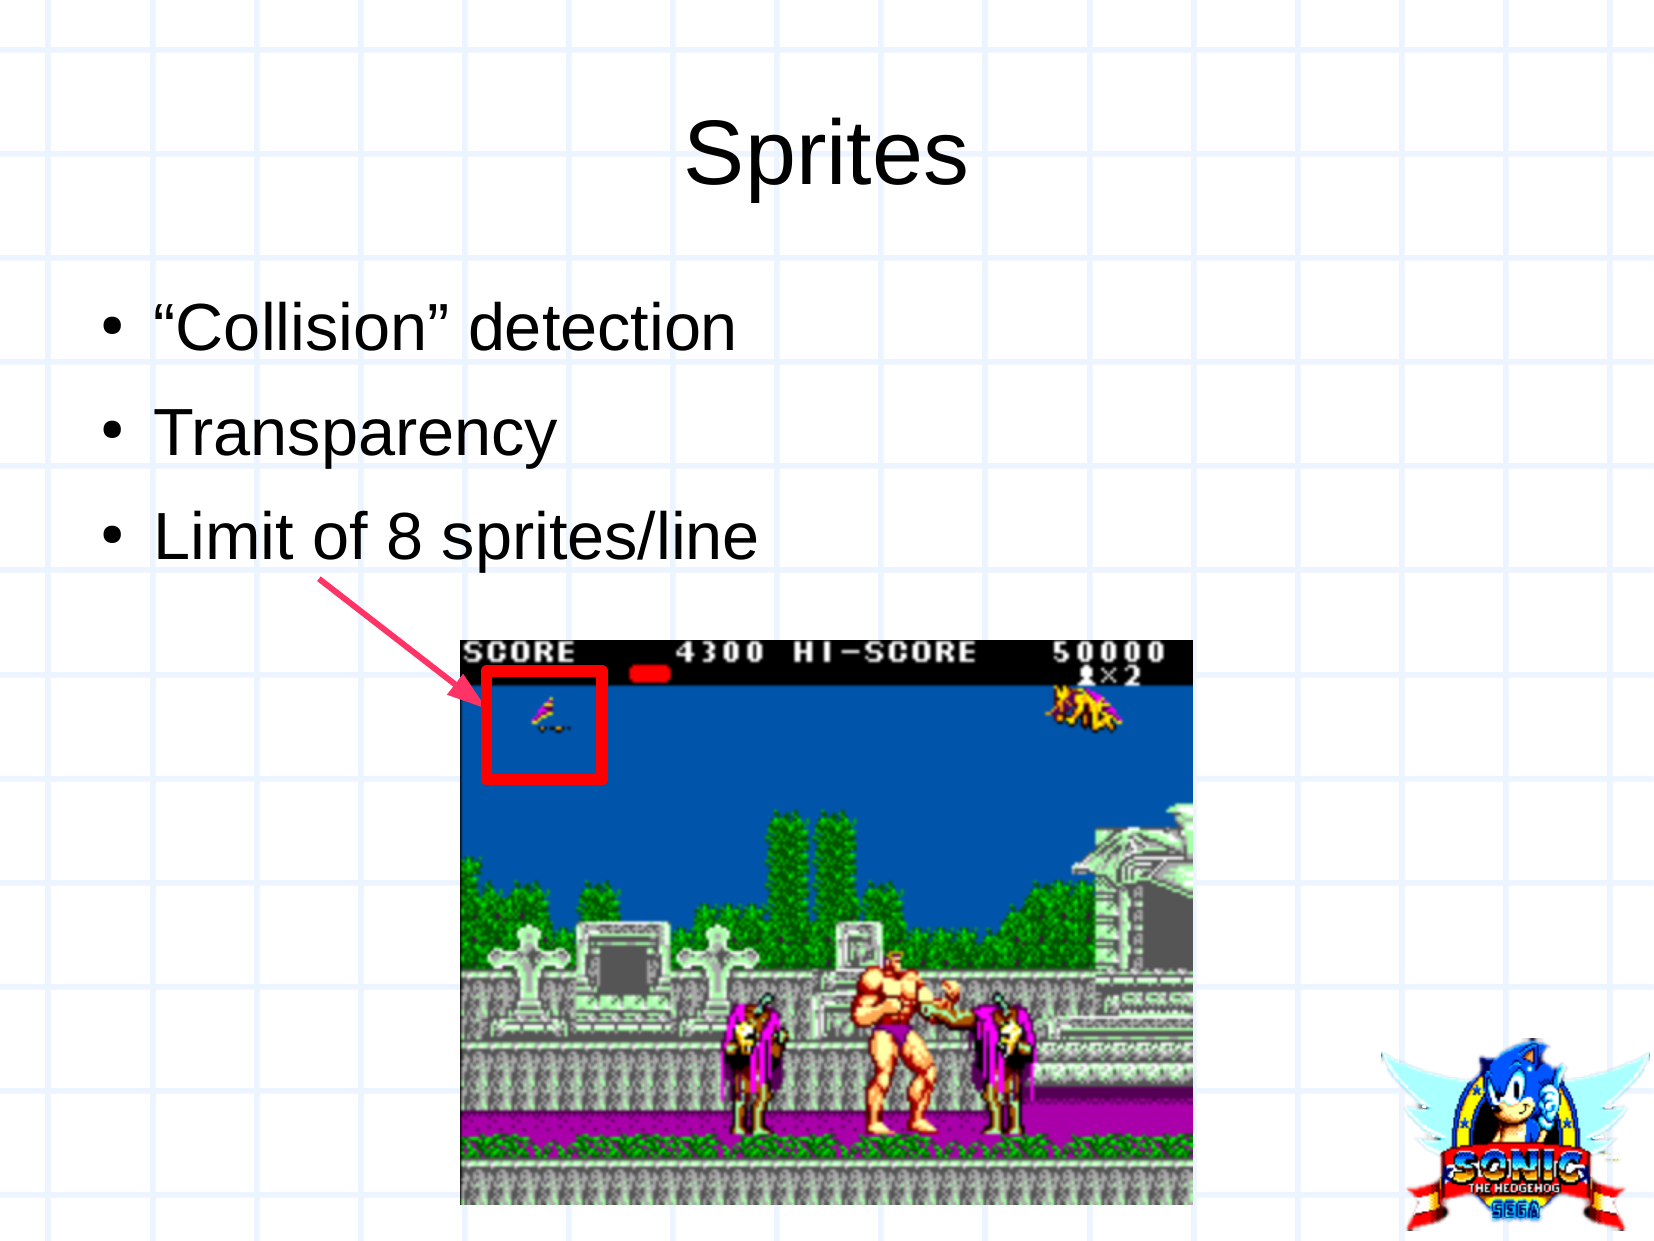

# Sprites
“Collision” detection
Transparency
Limit of 8 sprites/line